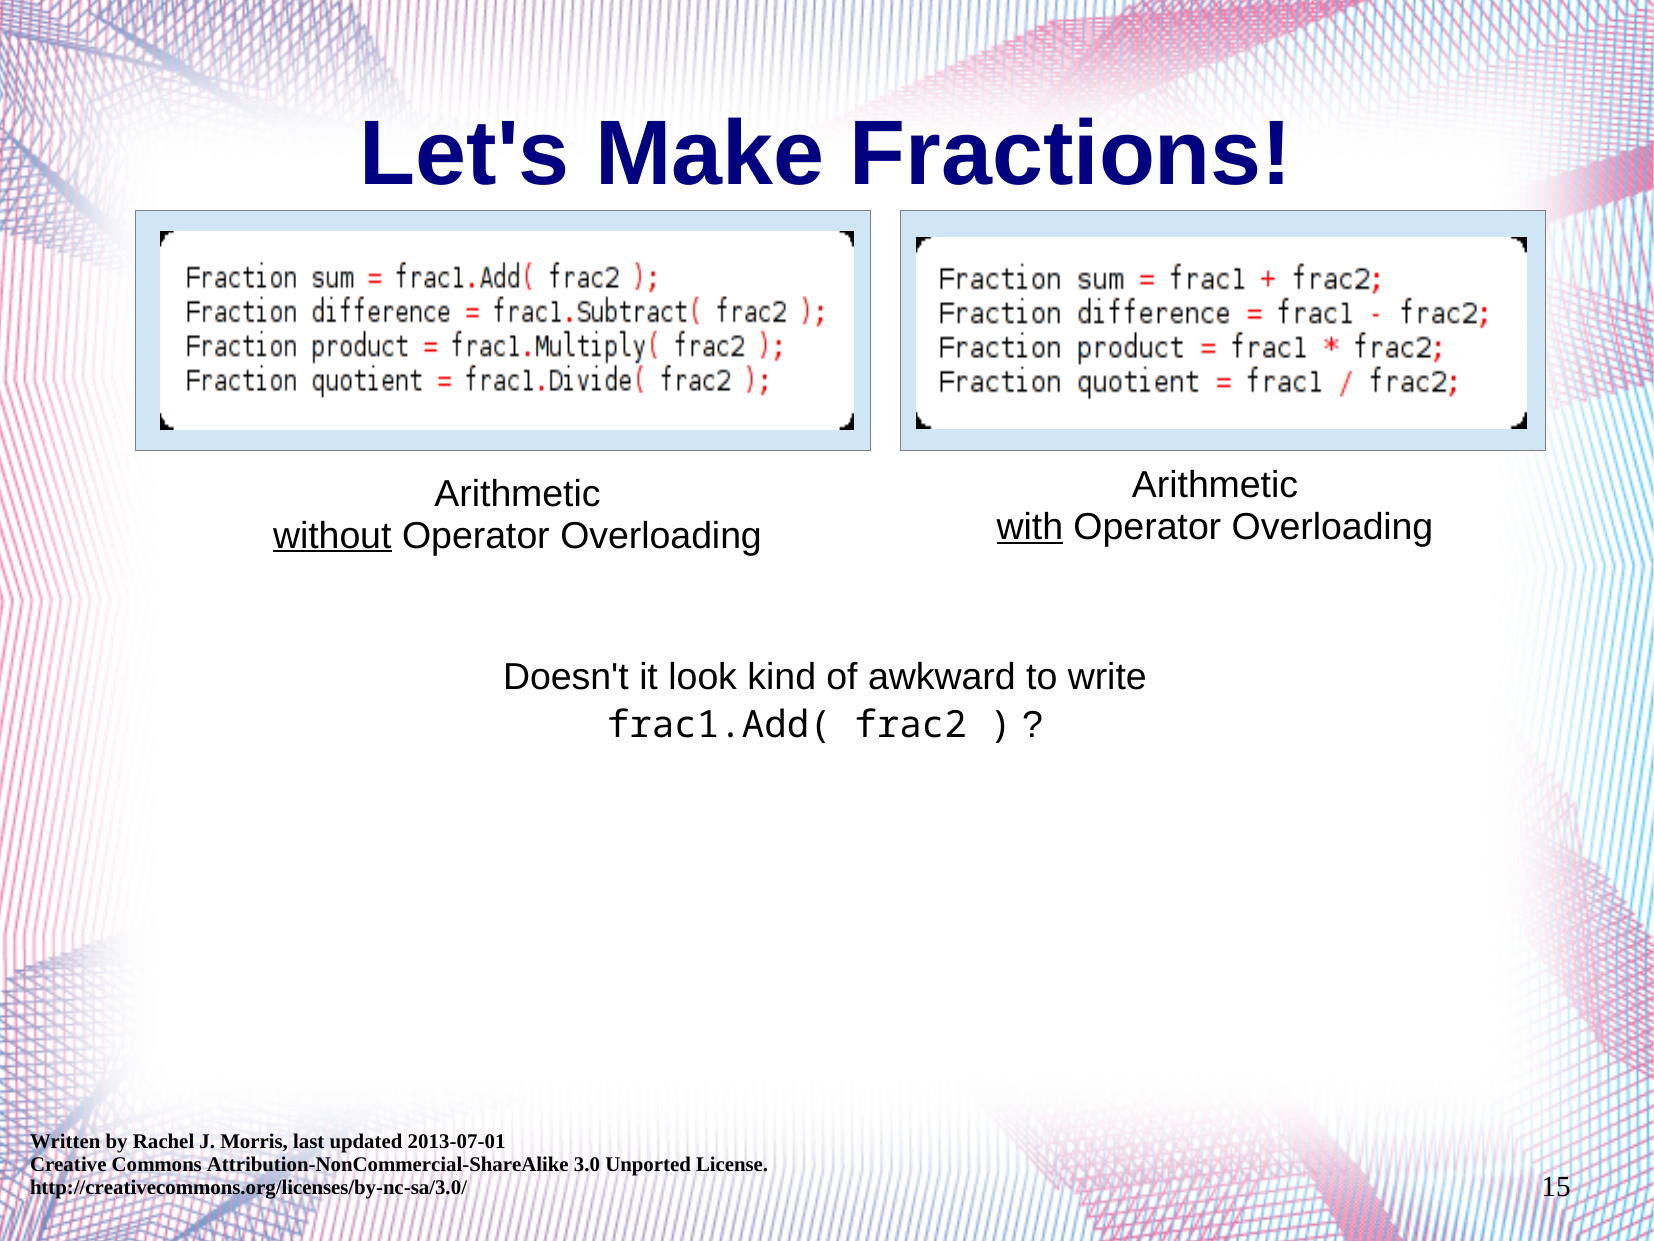

# Let's Make Fractions!
Arithmetic
with Operator Overloading
Arithmetic
without Operator Overloading
Doesn't it look kind of awkward to write
frac1.Add( frac2 ) ?
15